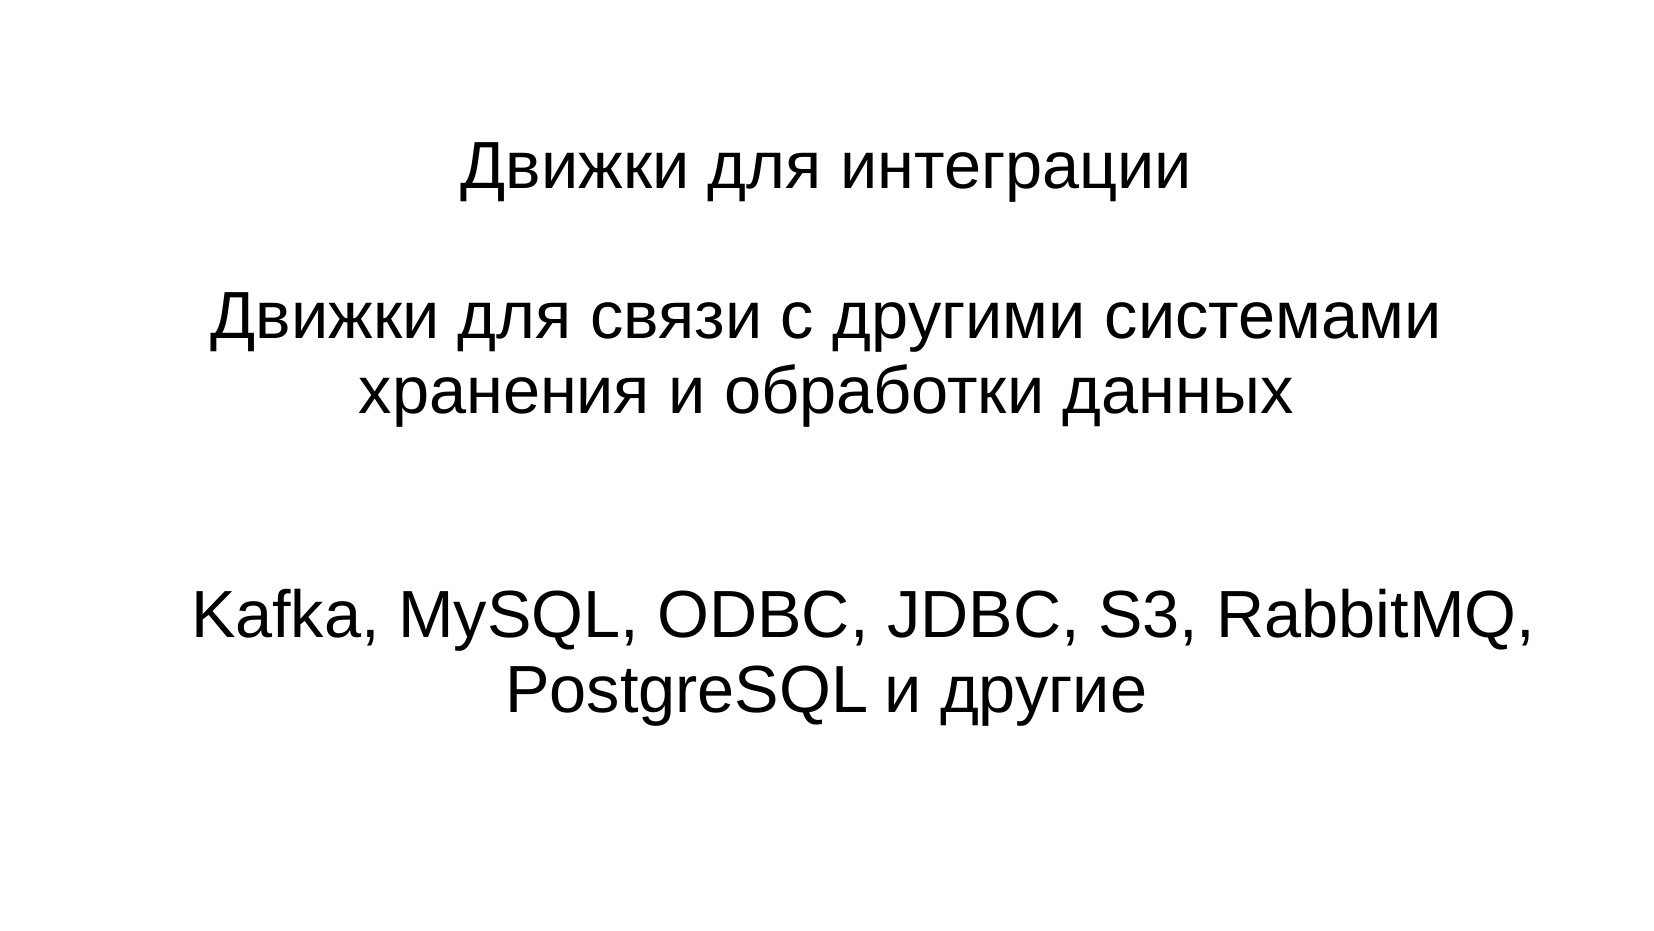

# Движки для интеграции
Движки для связи с другими системами хранения и обработки данных
 Kafka, MySQL, ODBC, JDBC, S3, RabbitMQ, PostgreSQL и другие